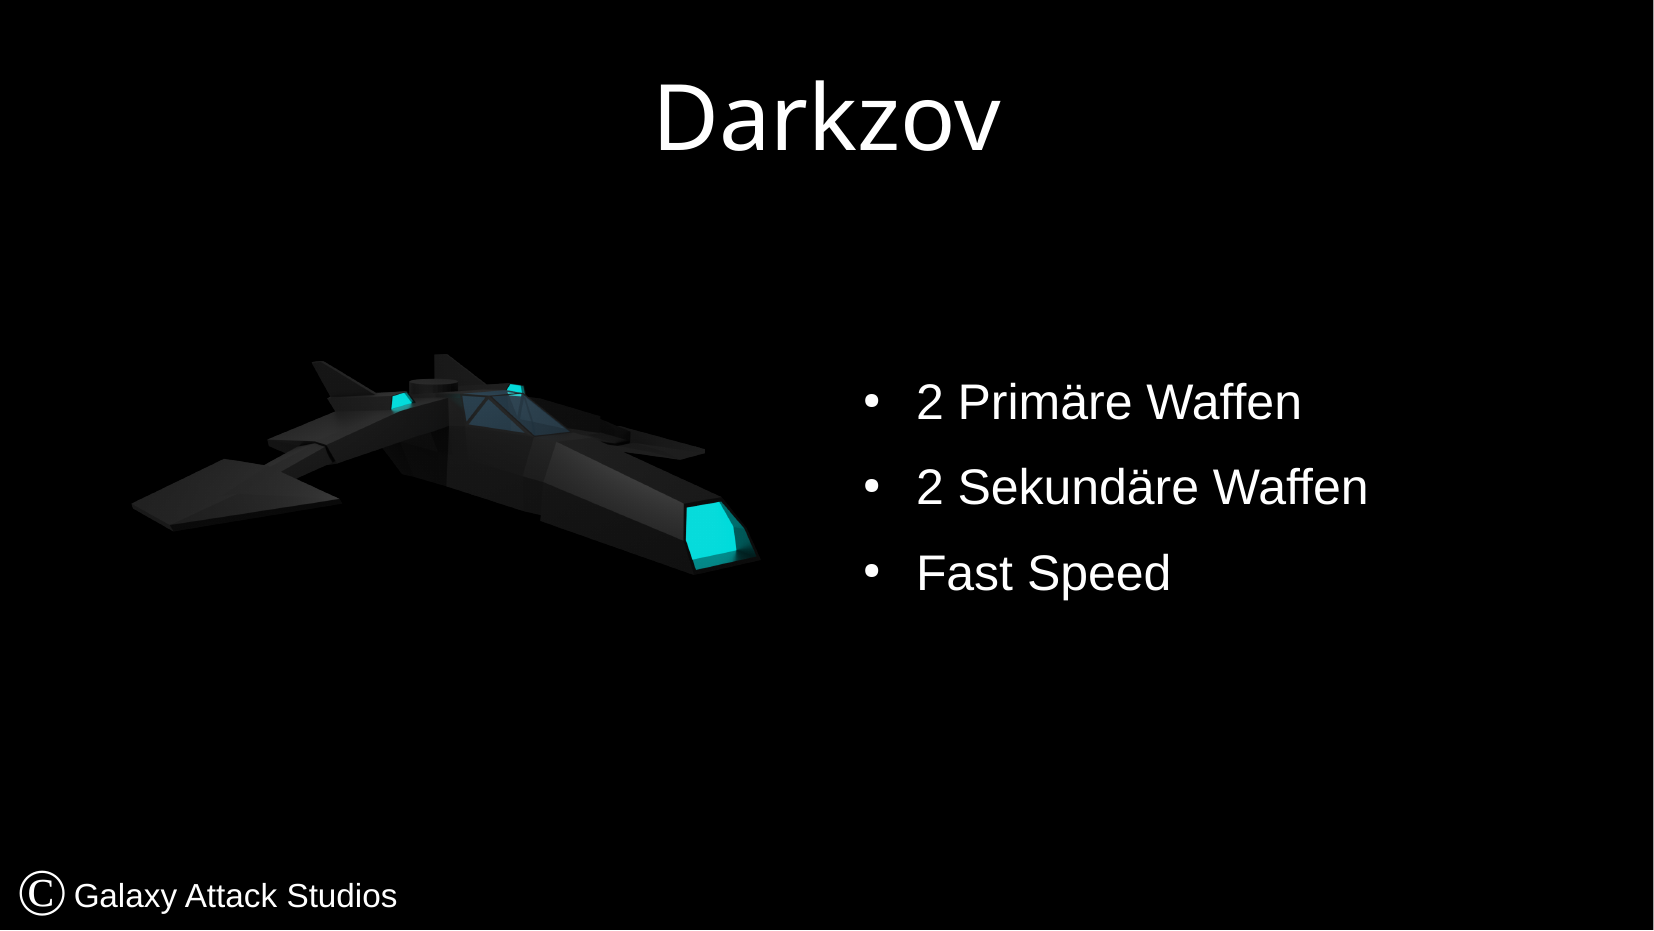

# Darkzov
2 Primäre Waffen
2 Sekundäre Waffen
Fast Speed